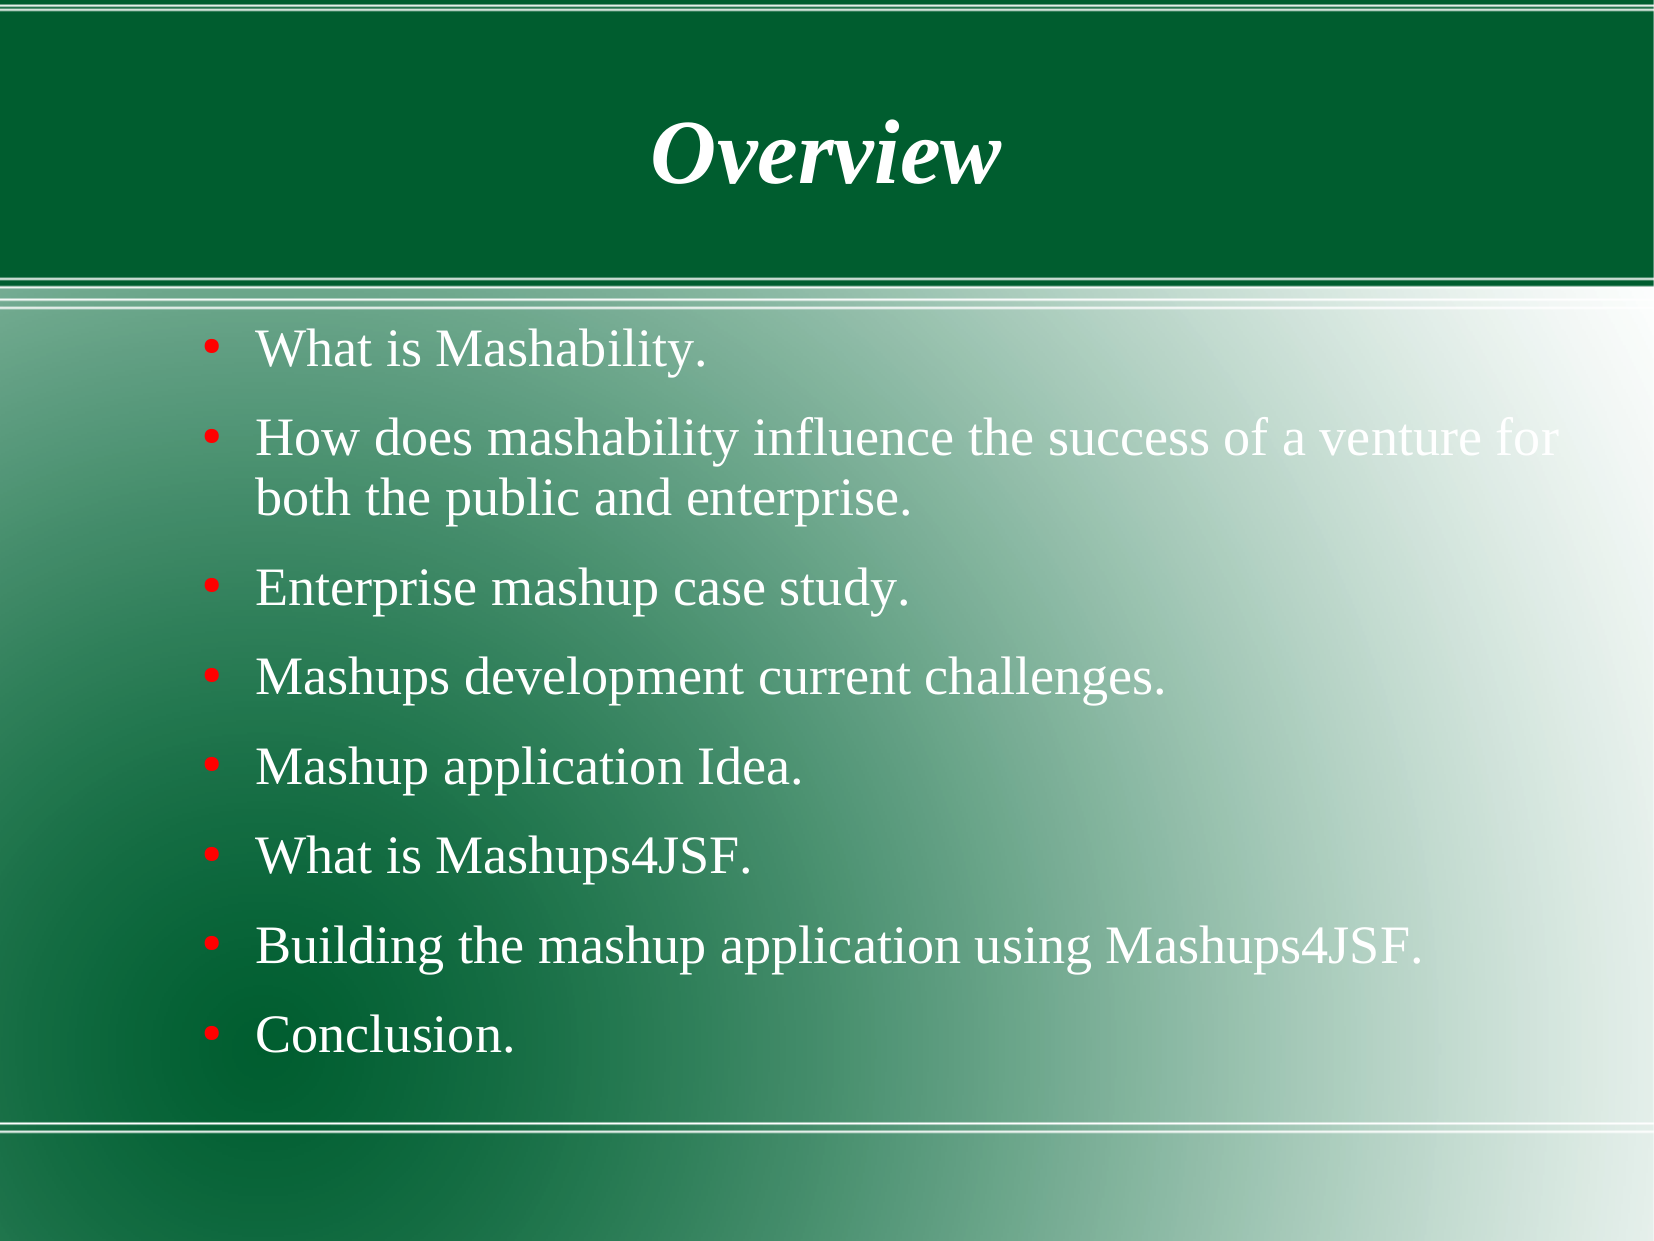

# Overview
What is Mashability.
How does mashability influence the success of a venture for both the public and enterprise.
Enterprise mashup case study.
Mashups development current challenges.
Mashup application Idea.
What is Mashups4JSF.
Building the mashup application using Mashups4JSF.
Conclusion.